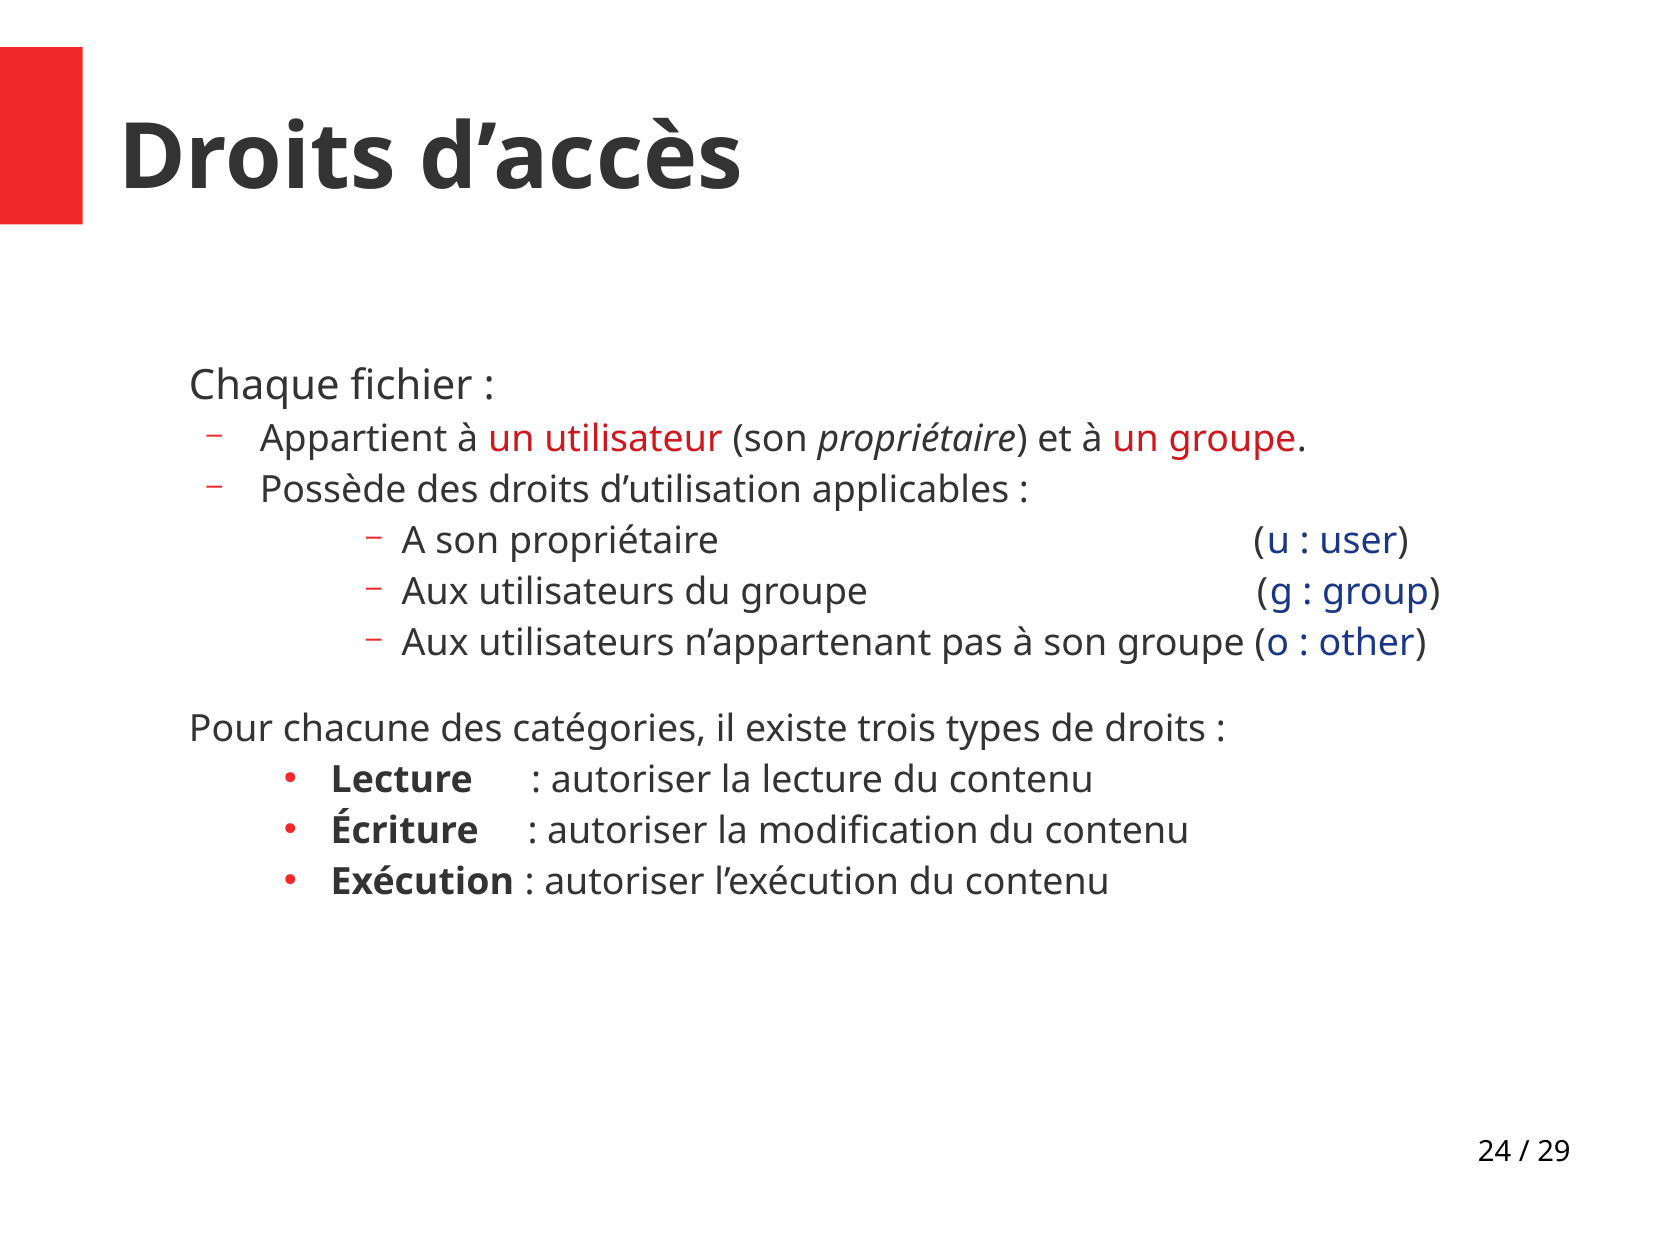

# Droits d’accès
Chaque fichier :
Appartient à un utilisateur (son propriétaire) et à un groupe.
Possède des droits d’utilisation applicables :
A son propriétaire (u : user)
Aux utilisateurs du groupe (g : group)
Aux utilisateurs n’appartenant pas à son groupe (o : other)
Pour chacune des catégories, il existe trois types de droits :
Lecture  : autoriser la lecture du contenu
Écriture  : autoriser la modification du contenu
Exécution : autoriser l’exécution du contenu
24